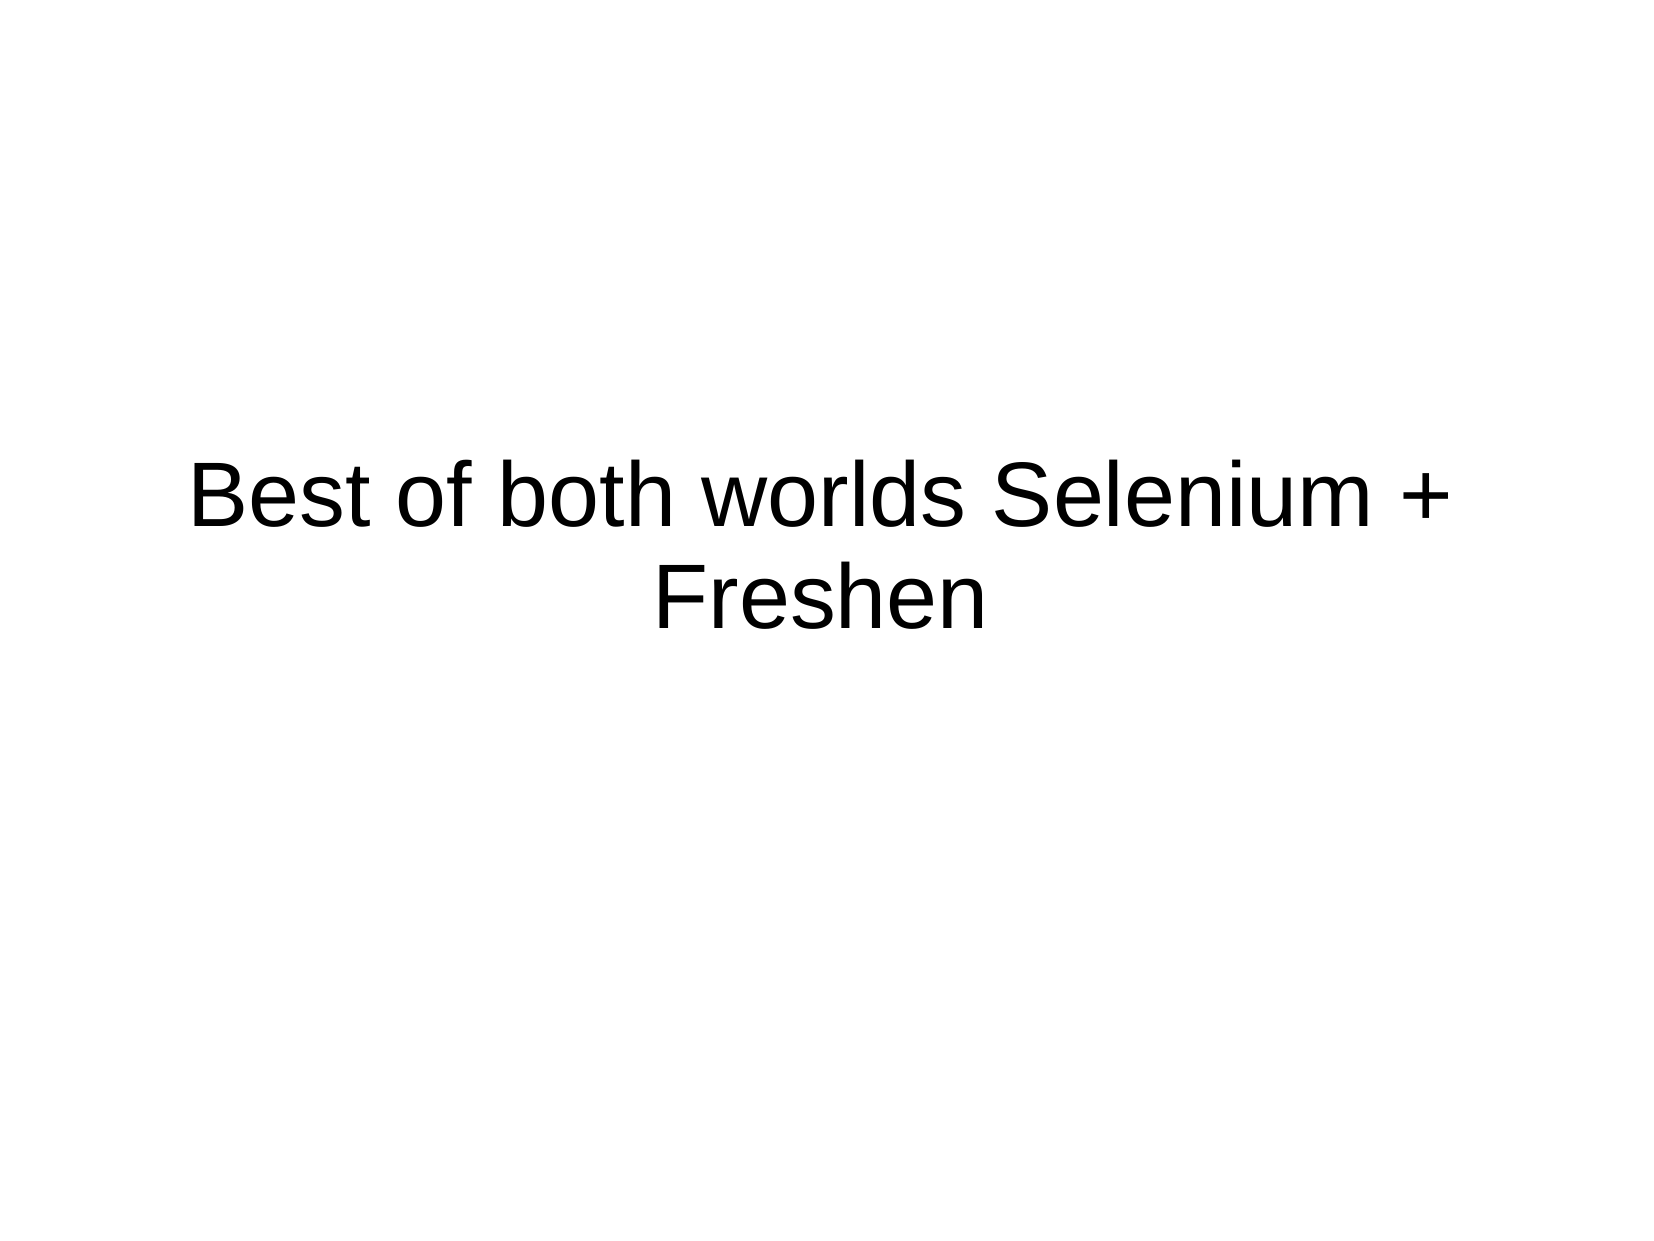

# Best of both worlds Selenium + Freshen